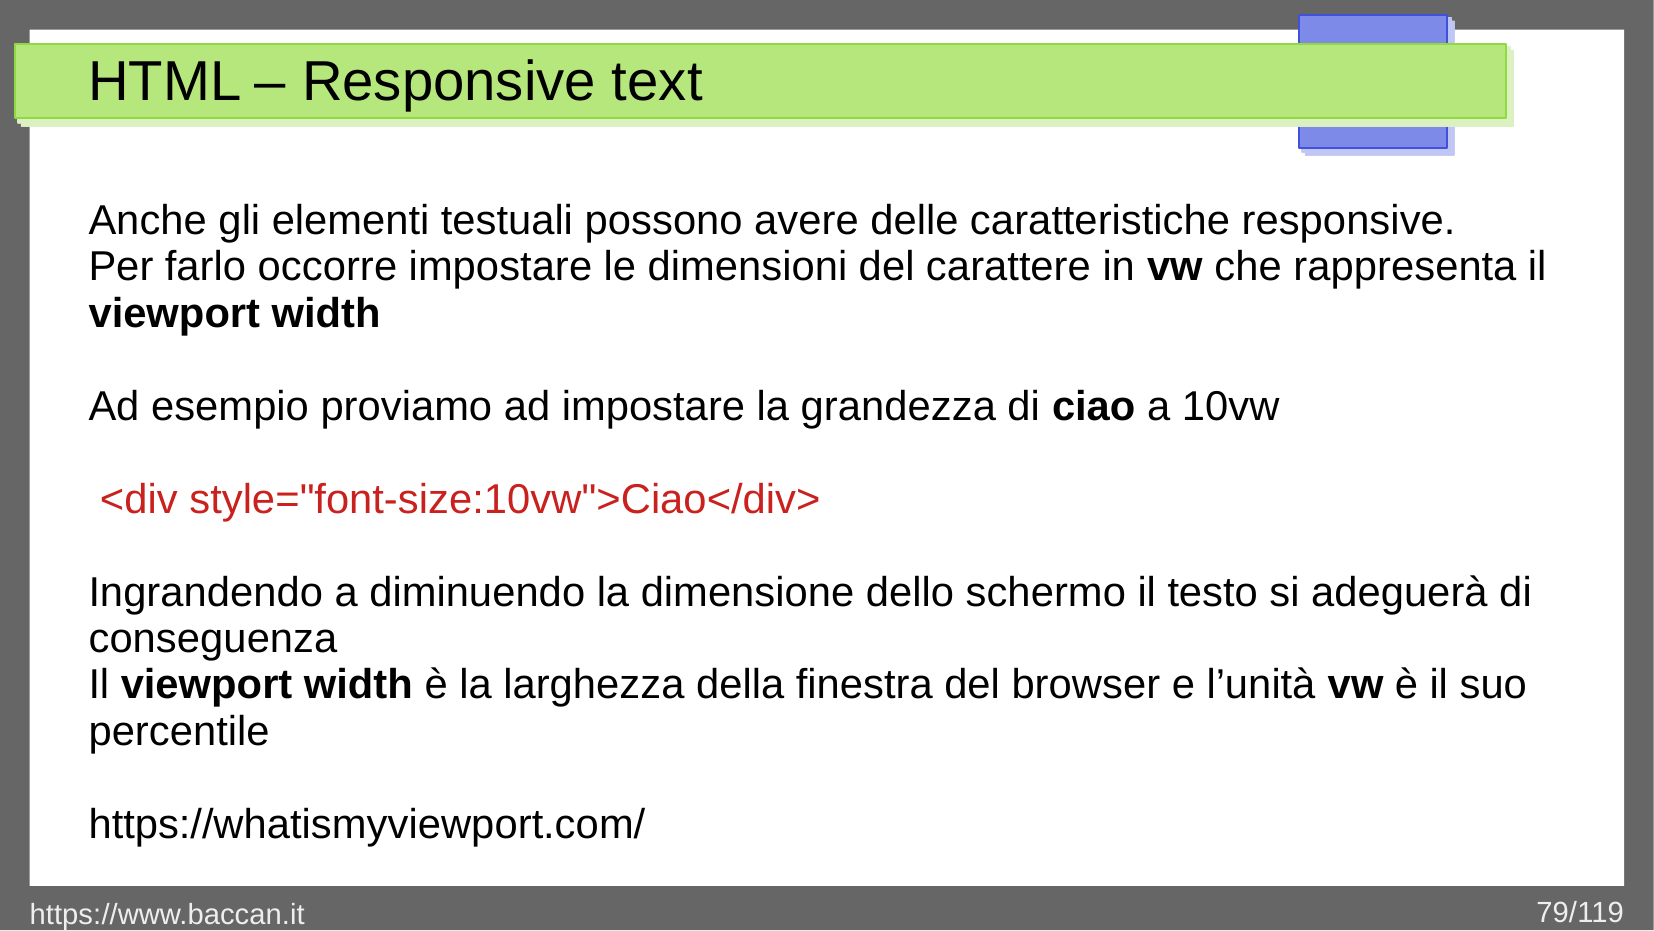

# HTML – Responsive text
Anche gli elementi testuali possono avere delle caratteristiche responsive.
Per farlo occorre impostare le dimensioni del carattere in vw che rappresenta il viewport width
Ad esempio proviamo ad impostare la grandezza di ciao a 10vw
 <div style="font-size:10vw">Ciao</div>
Ingrandendo a diminuendo la dimensione dello schermo il testo si adeguerà di conseguenza
Il viewport width è la larghezza della finestra del browser e l’unità vw è il suo percentile
https://whatismyviewport.com/
79
https://www.baccan.it